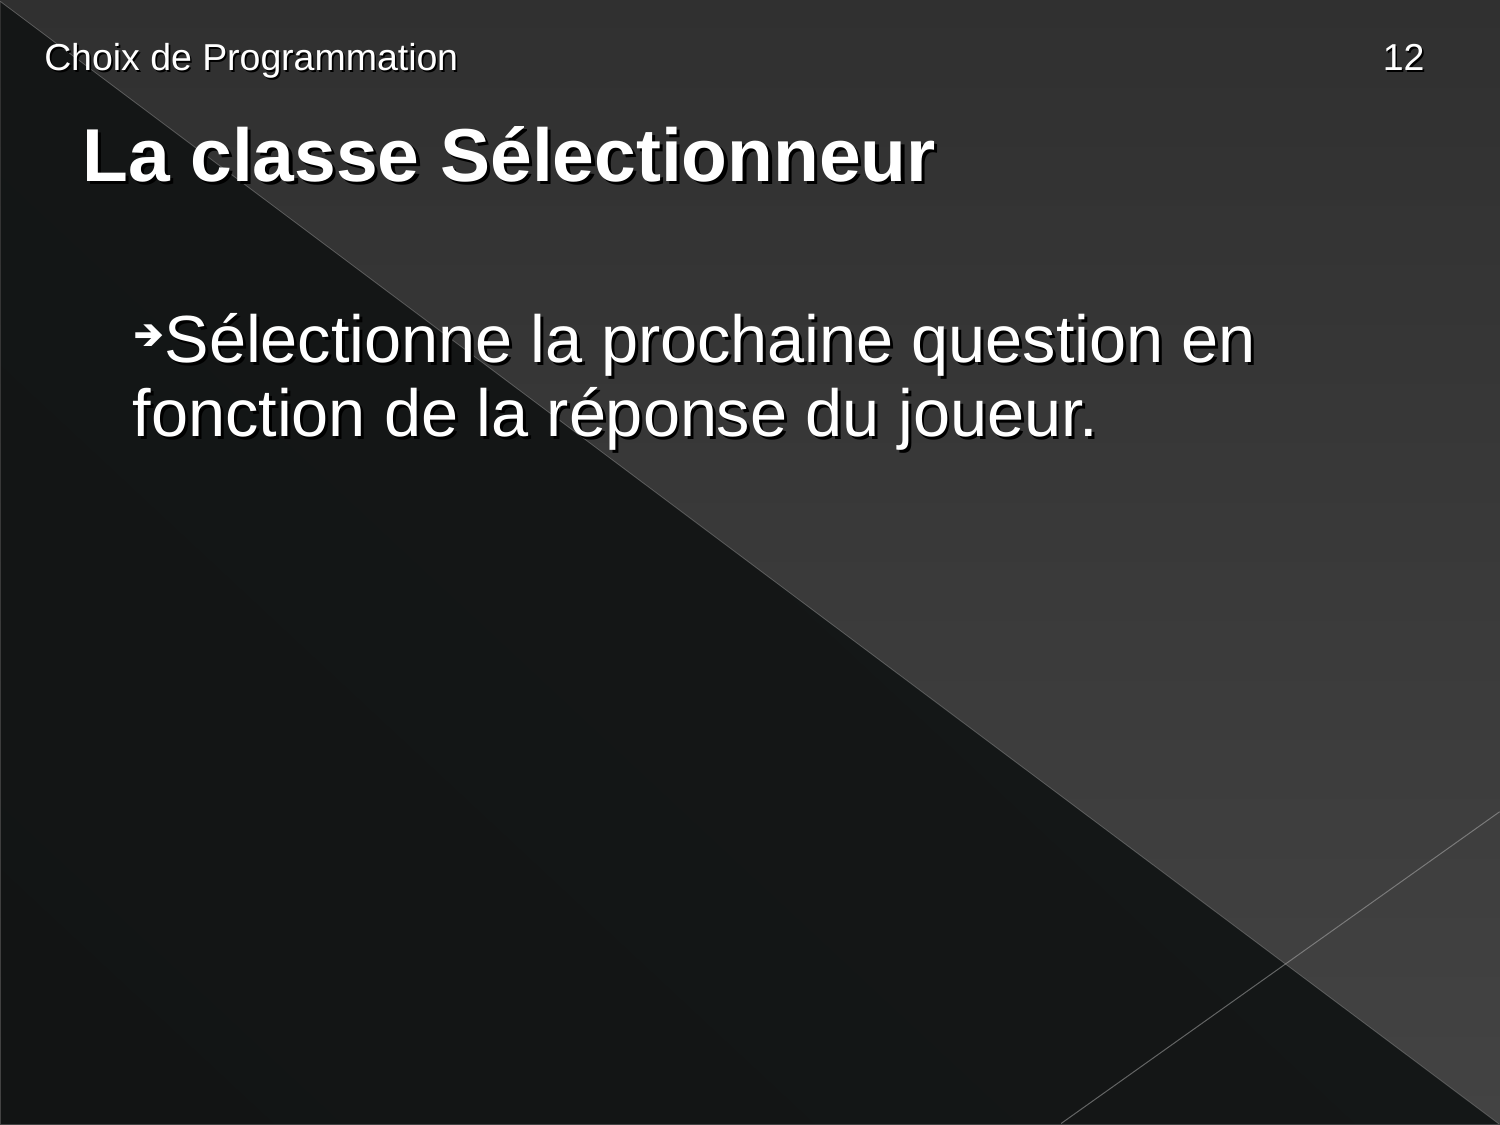

Choix de Programmation												 12
# La classe Sélectionneur
Sélectionne la prochaine question en fonction de la réponse du joueur.